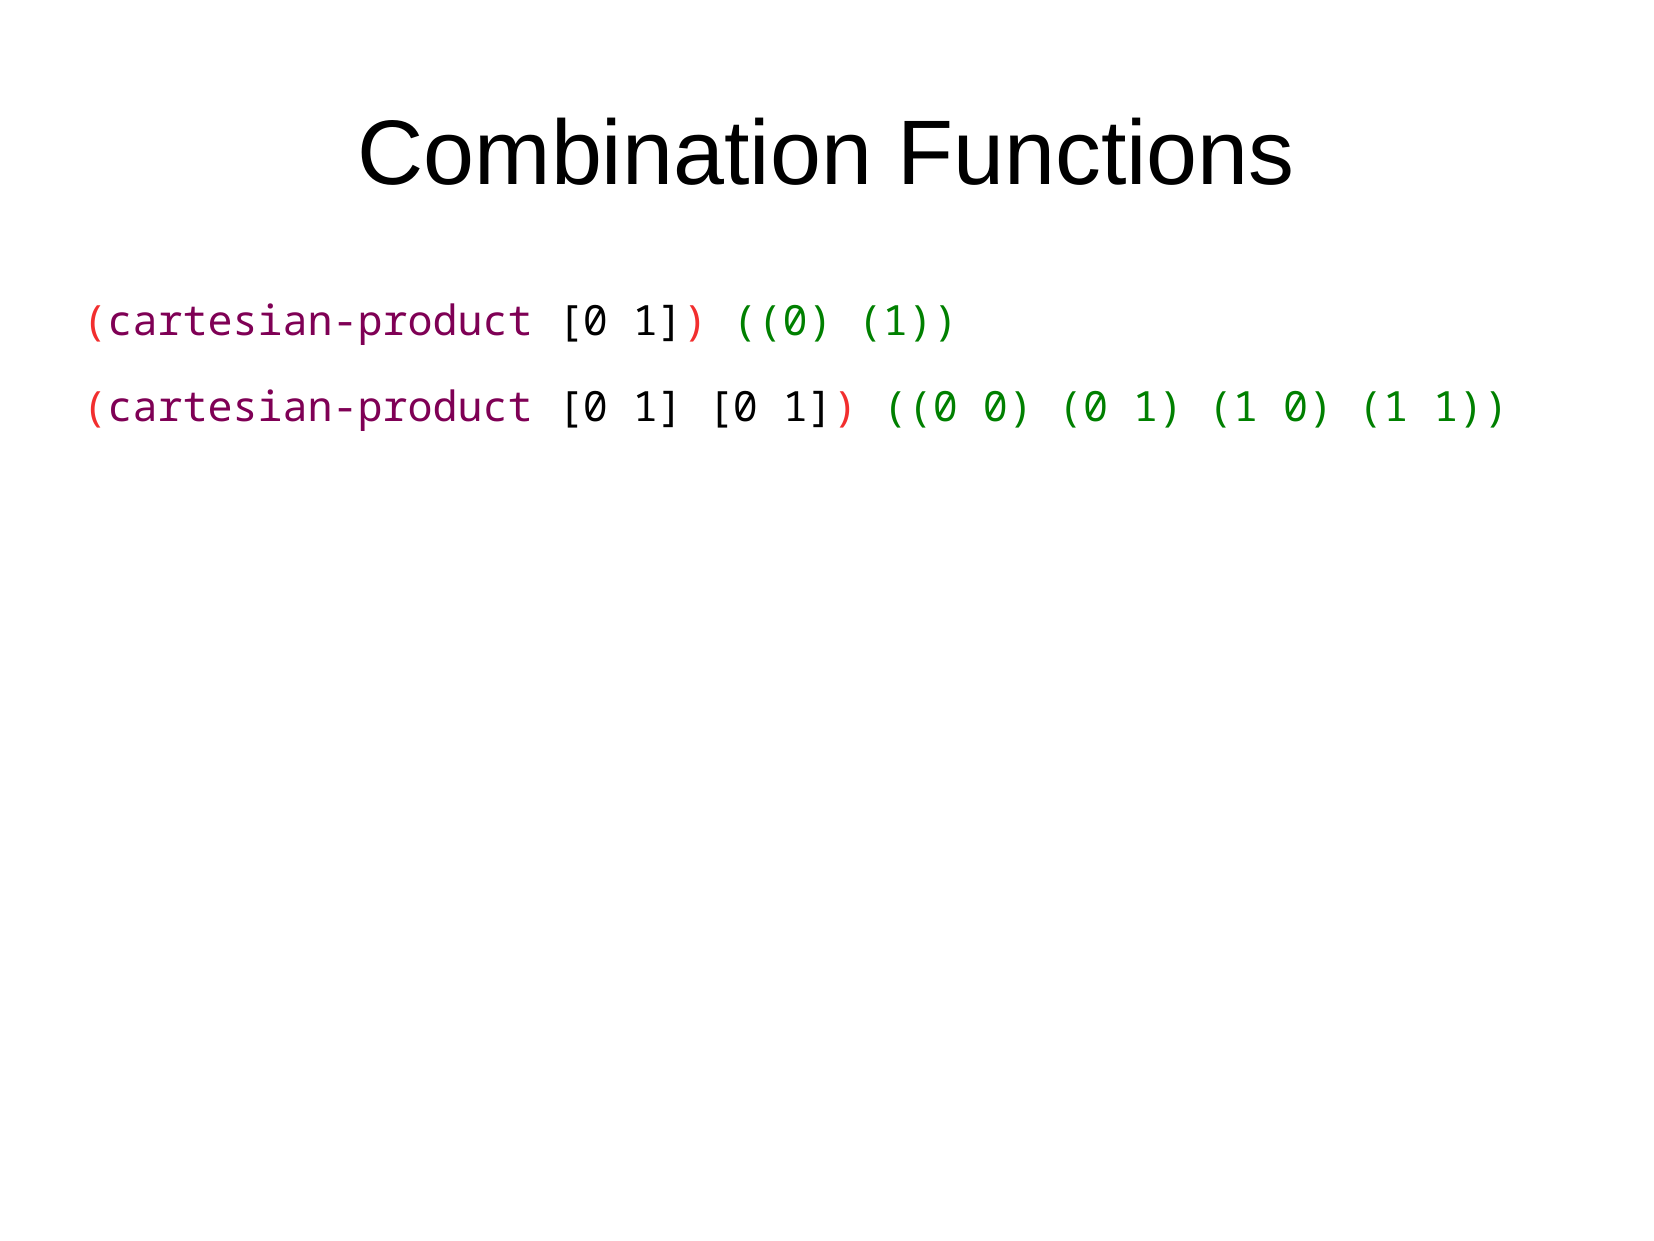

# Combination Functions
(cartesian-product [0 1]) ((0) (1))
(cartesian-product [0 1] [0 1]) ((0 0) (0 1) (1 0) (1 1))